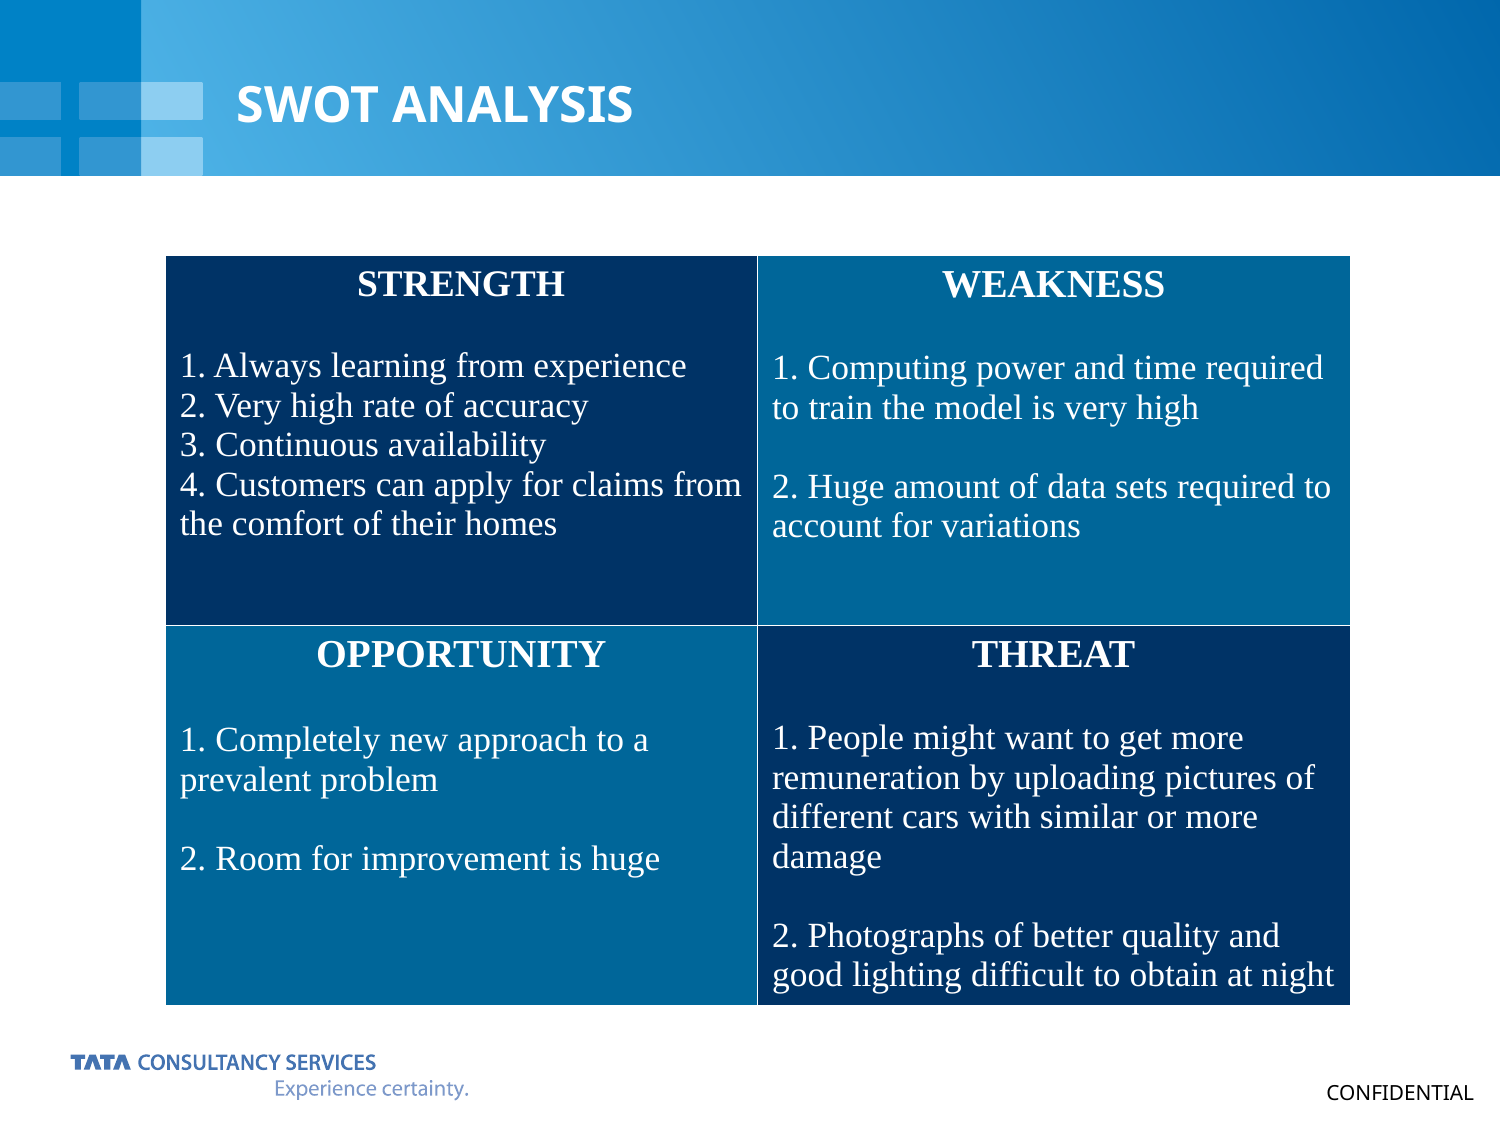

# SWOT ANALYSIS
| STRENGTH 1. Always learning from experience 2. Very high rate of accuracy 3. Continuous availability 4. Customers can apply for claims from the comfort of their homes | WEAKNESS 1. Computing power and time required to train the model is very high 2. Huge amount of data sets required to account for variations |
| --- | --- |
| OPPORTUNITY 1. Completely new approach to a prevalent problem 2. Room for improvement is huge | THREAT 1. People might want to get more remuneration by uploading pictures of different cars with similar or more damage 2. Photographs of better quality and good lighting difficult to obtain at night |